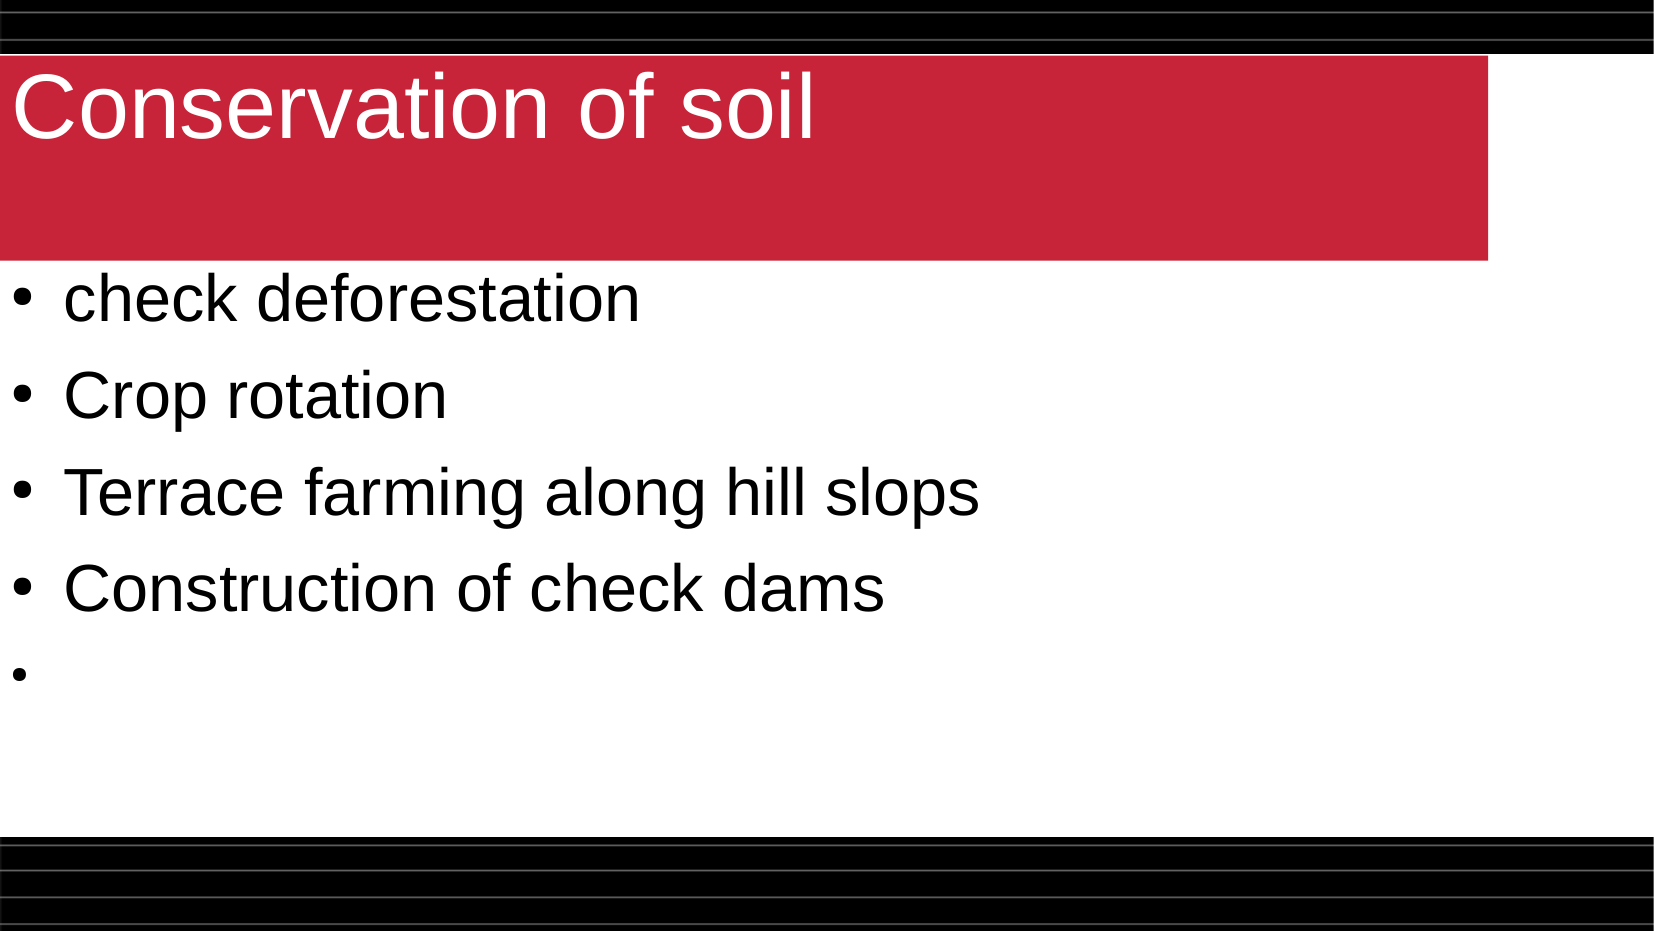

# Conservation of soil
check deforestation
Crop rotation
Terrace farming along hill slops
Construction of check dams